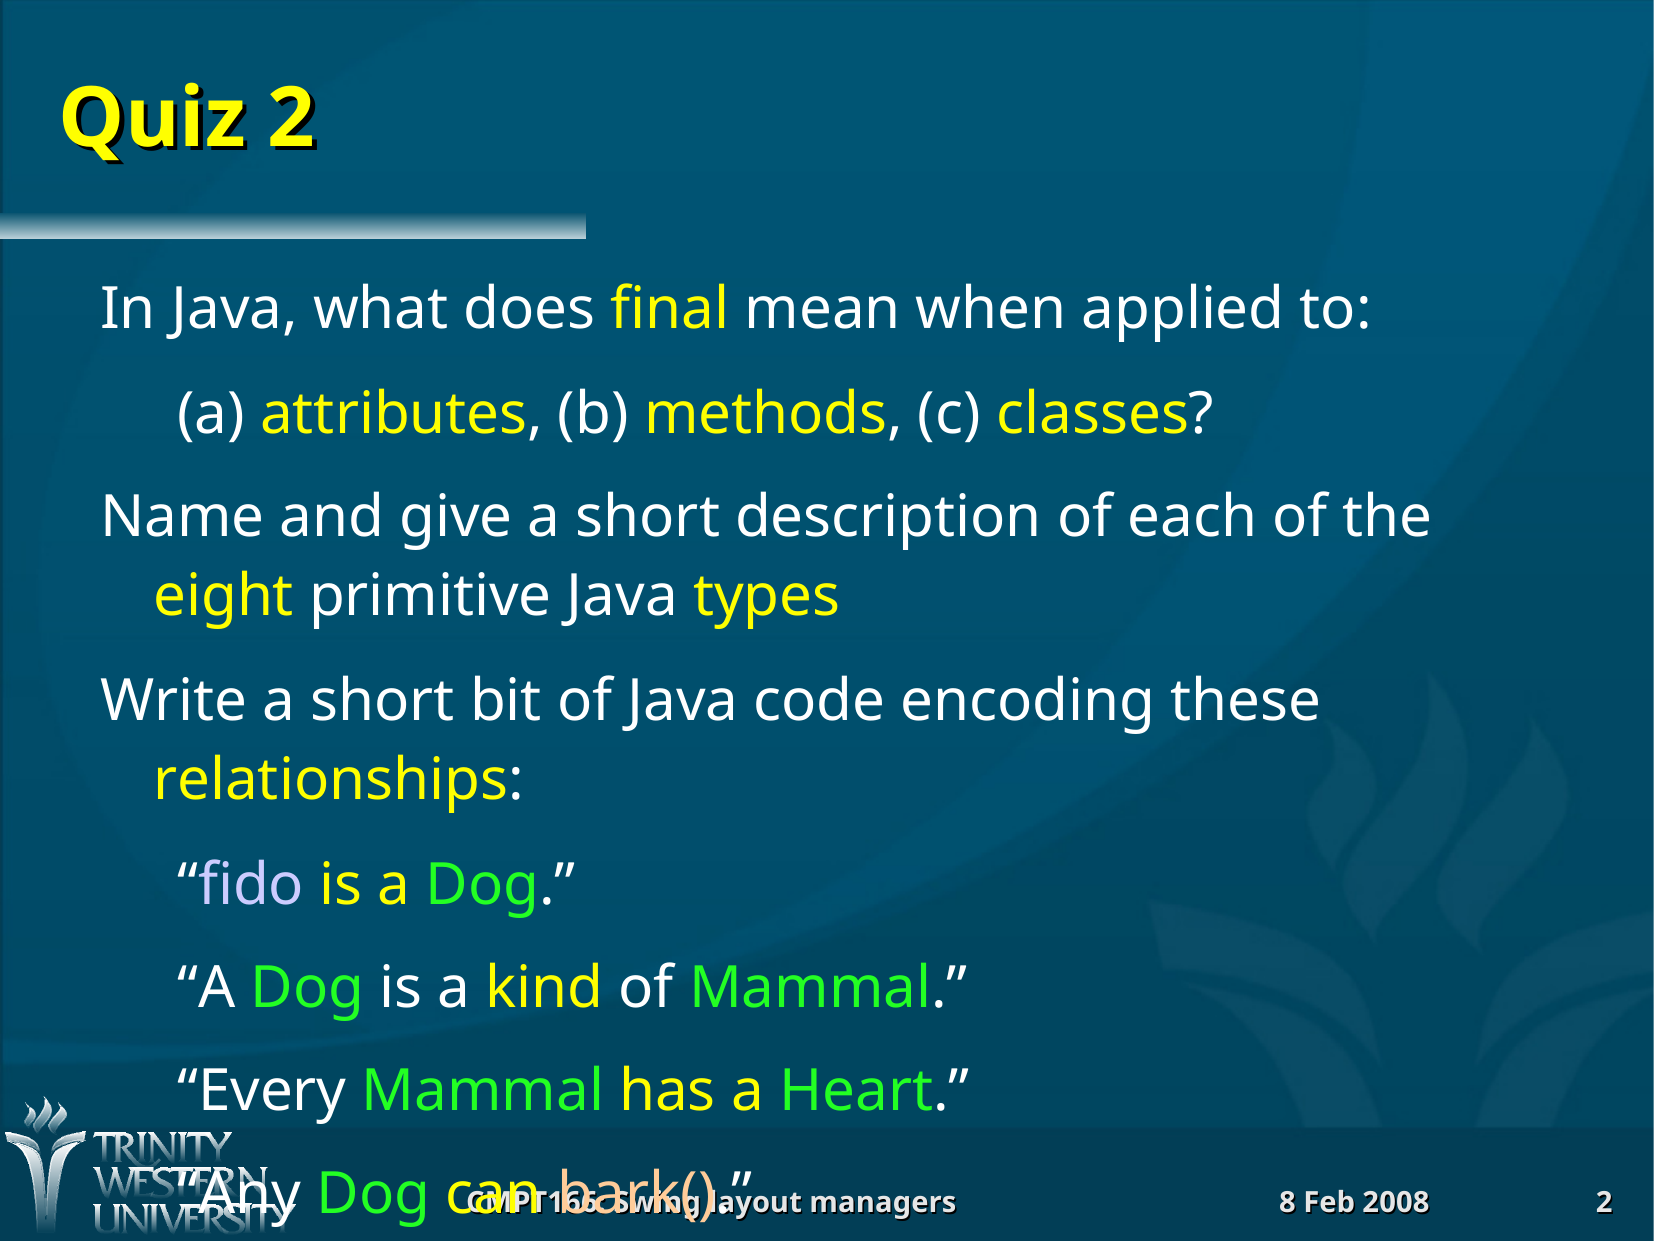

# Quiz 2
In Java, what does final mean when applied to:
(a) attributes, (b) methods, (c) classes?
Name and give a short description of each of the eight primitive Java types
Write a short bit of Java code encoding these relationships:
“fido is a Dog.”
“A Dog is a kind of Mammal.”
“Every Mammal has a Heart.”
“Any Dog can bark().”
CMPT166: Swing layout managers
8 Feb 2008
2